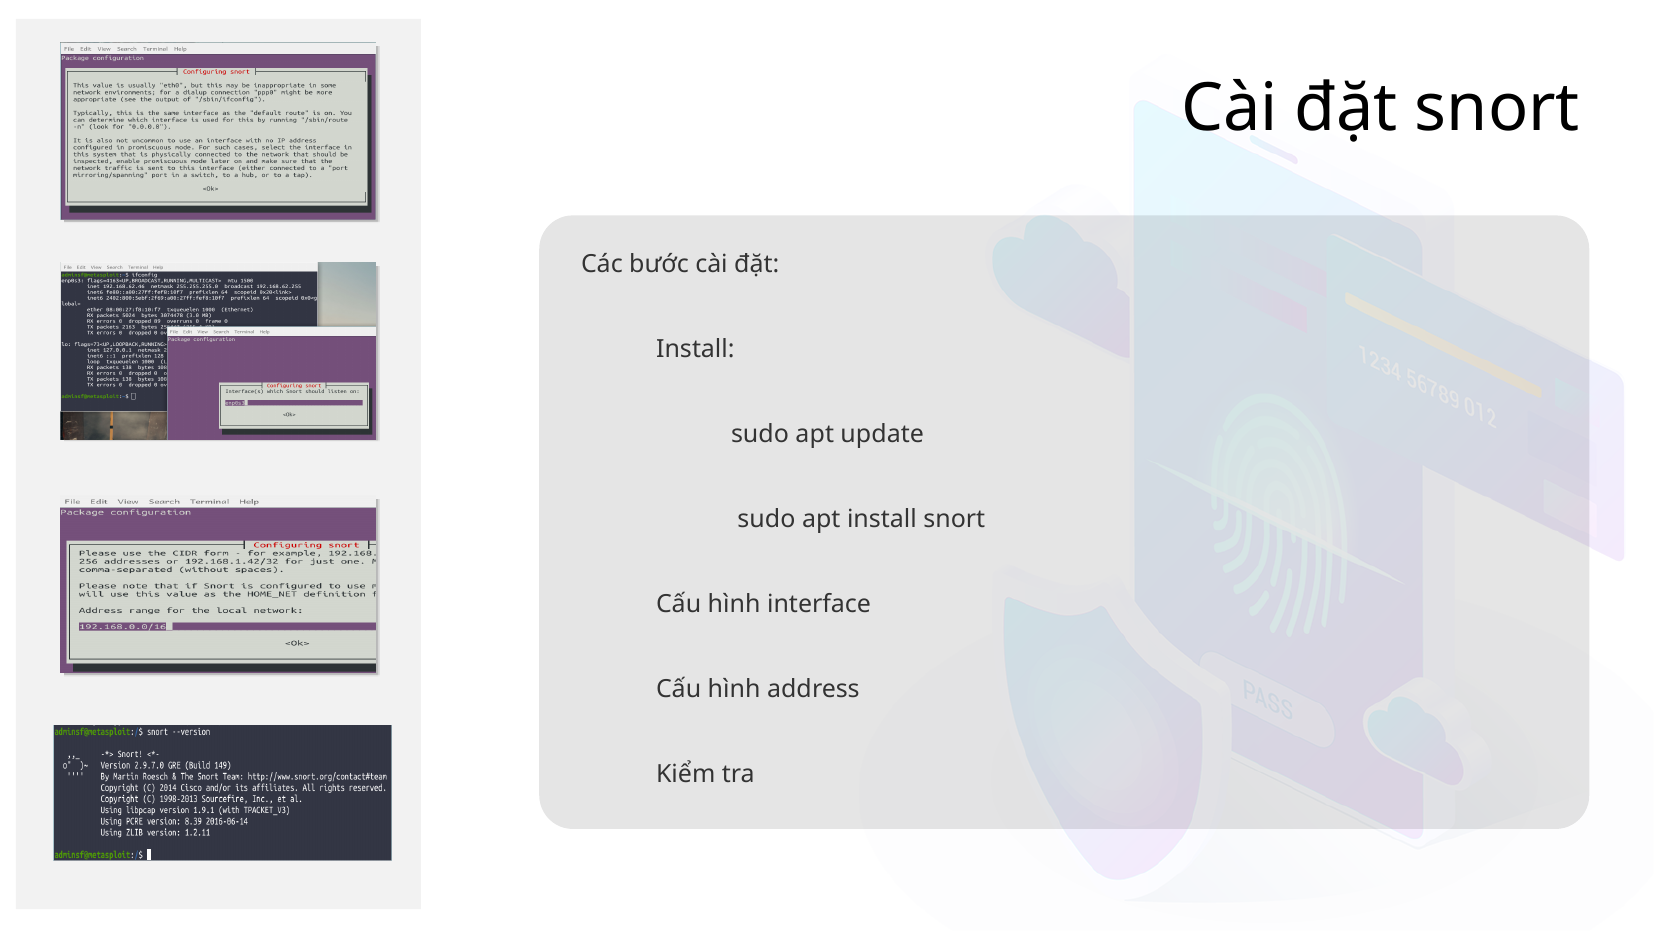

# Cài đặt snort
Các bước cài đặt:
	Install:
		sudo apt update
		 sudo apt install snort
	Cấu hình interface
	Cấu hình address
	Kiểm tra